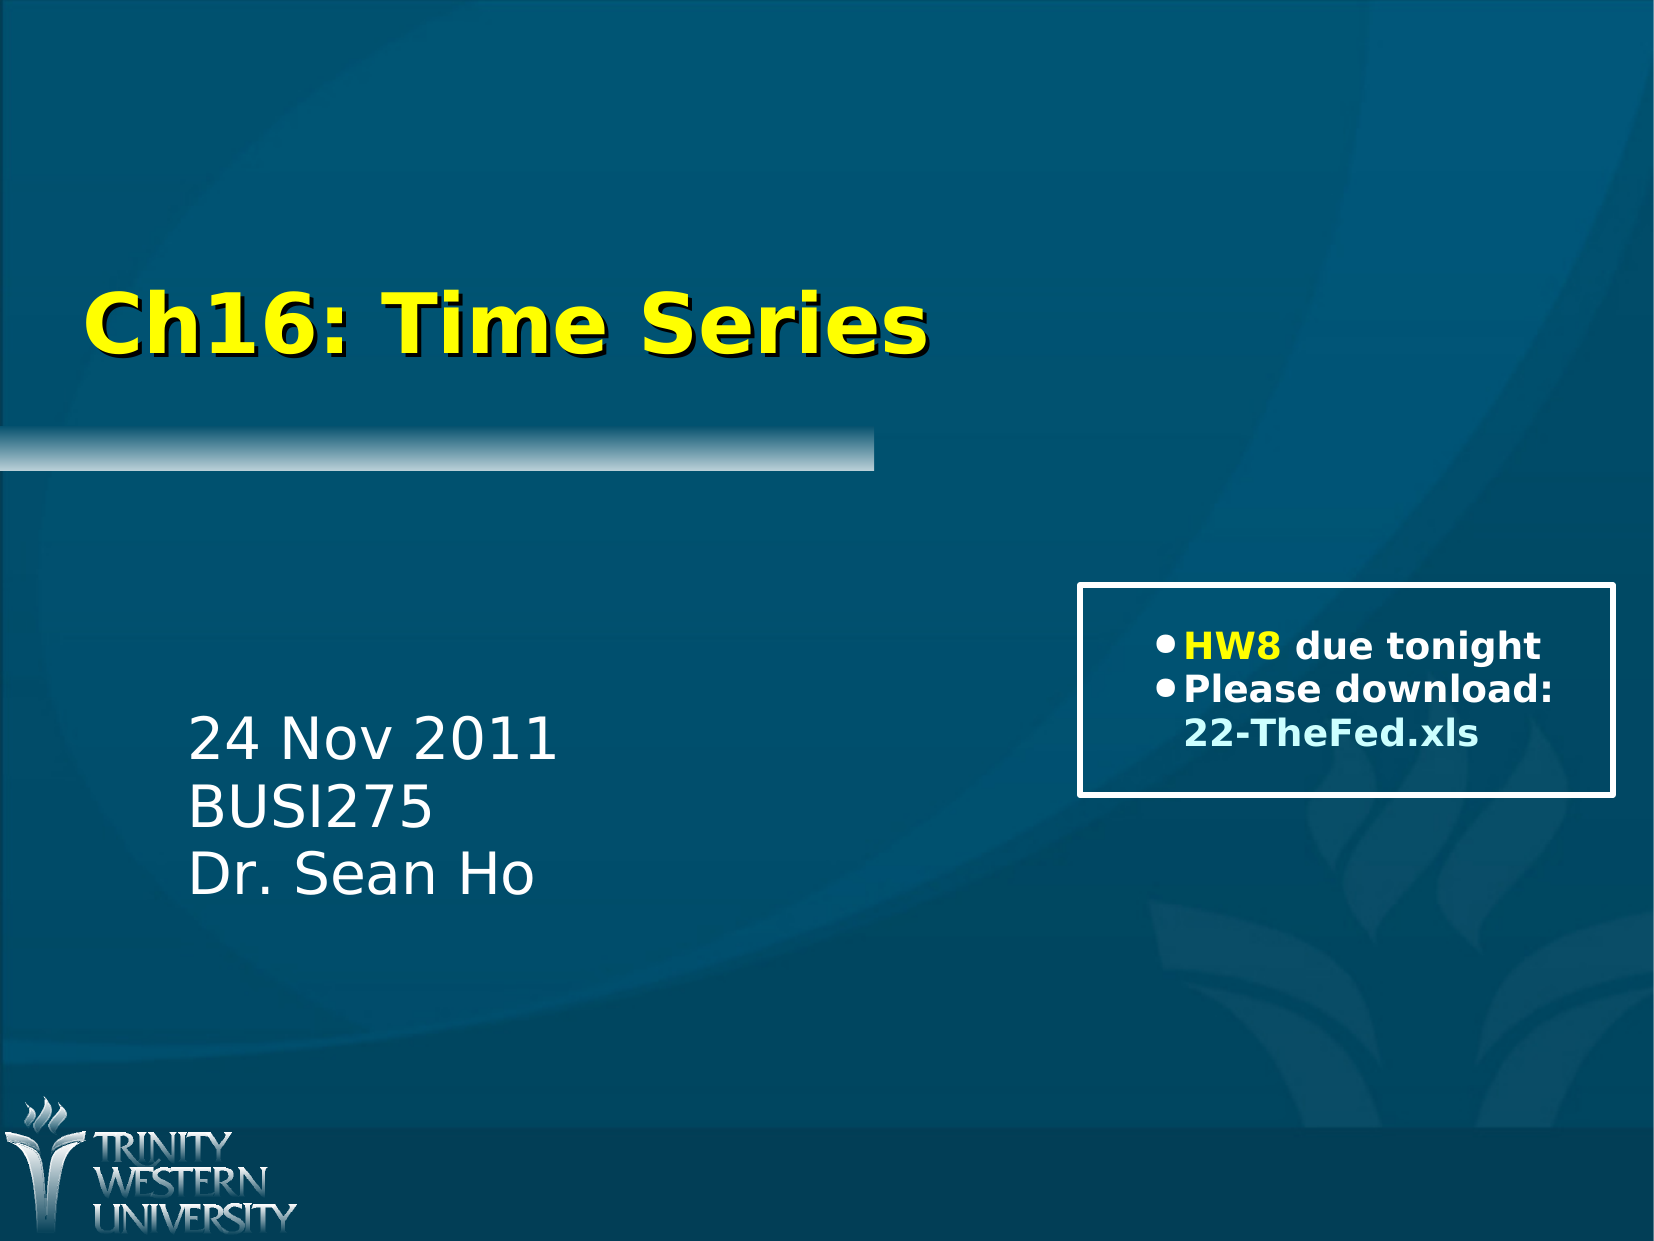

# Ch16: Time Series
24 Nov 2011
BUSI275
Dr. Sean Ho
HW8 due tonight
Please download:
22-TheFed.xls